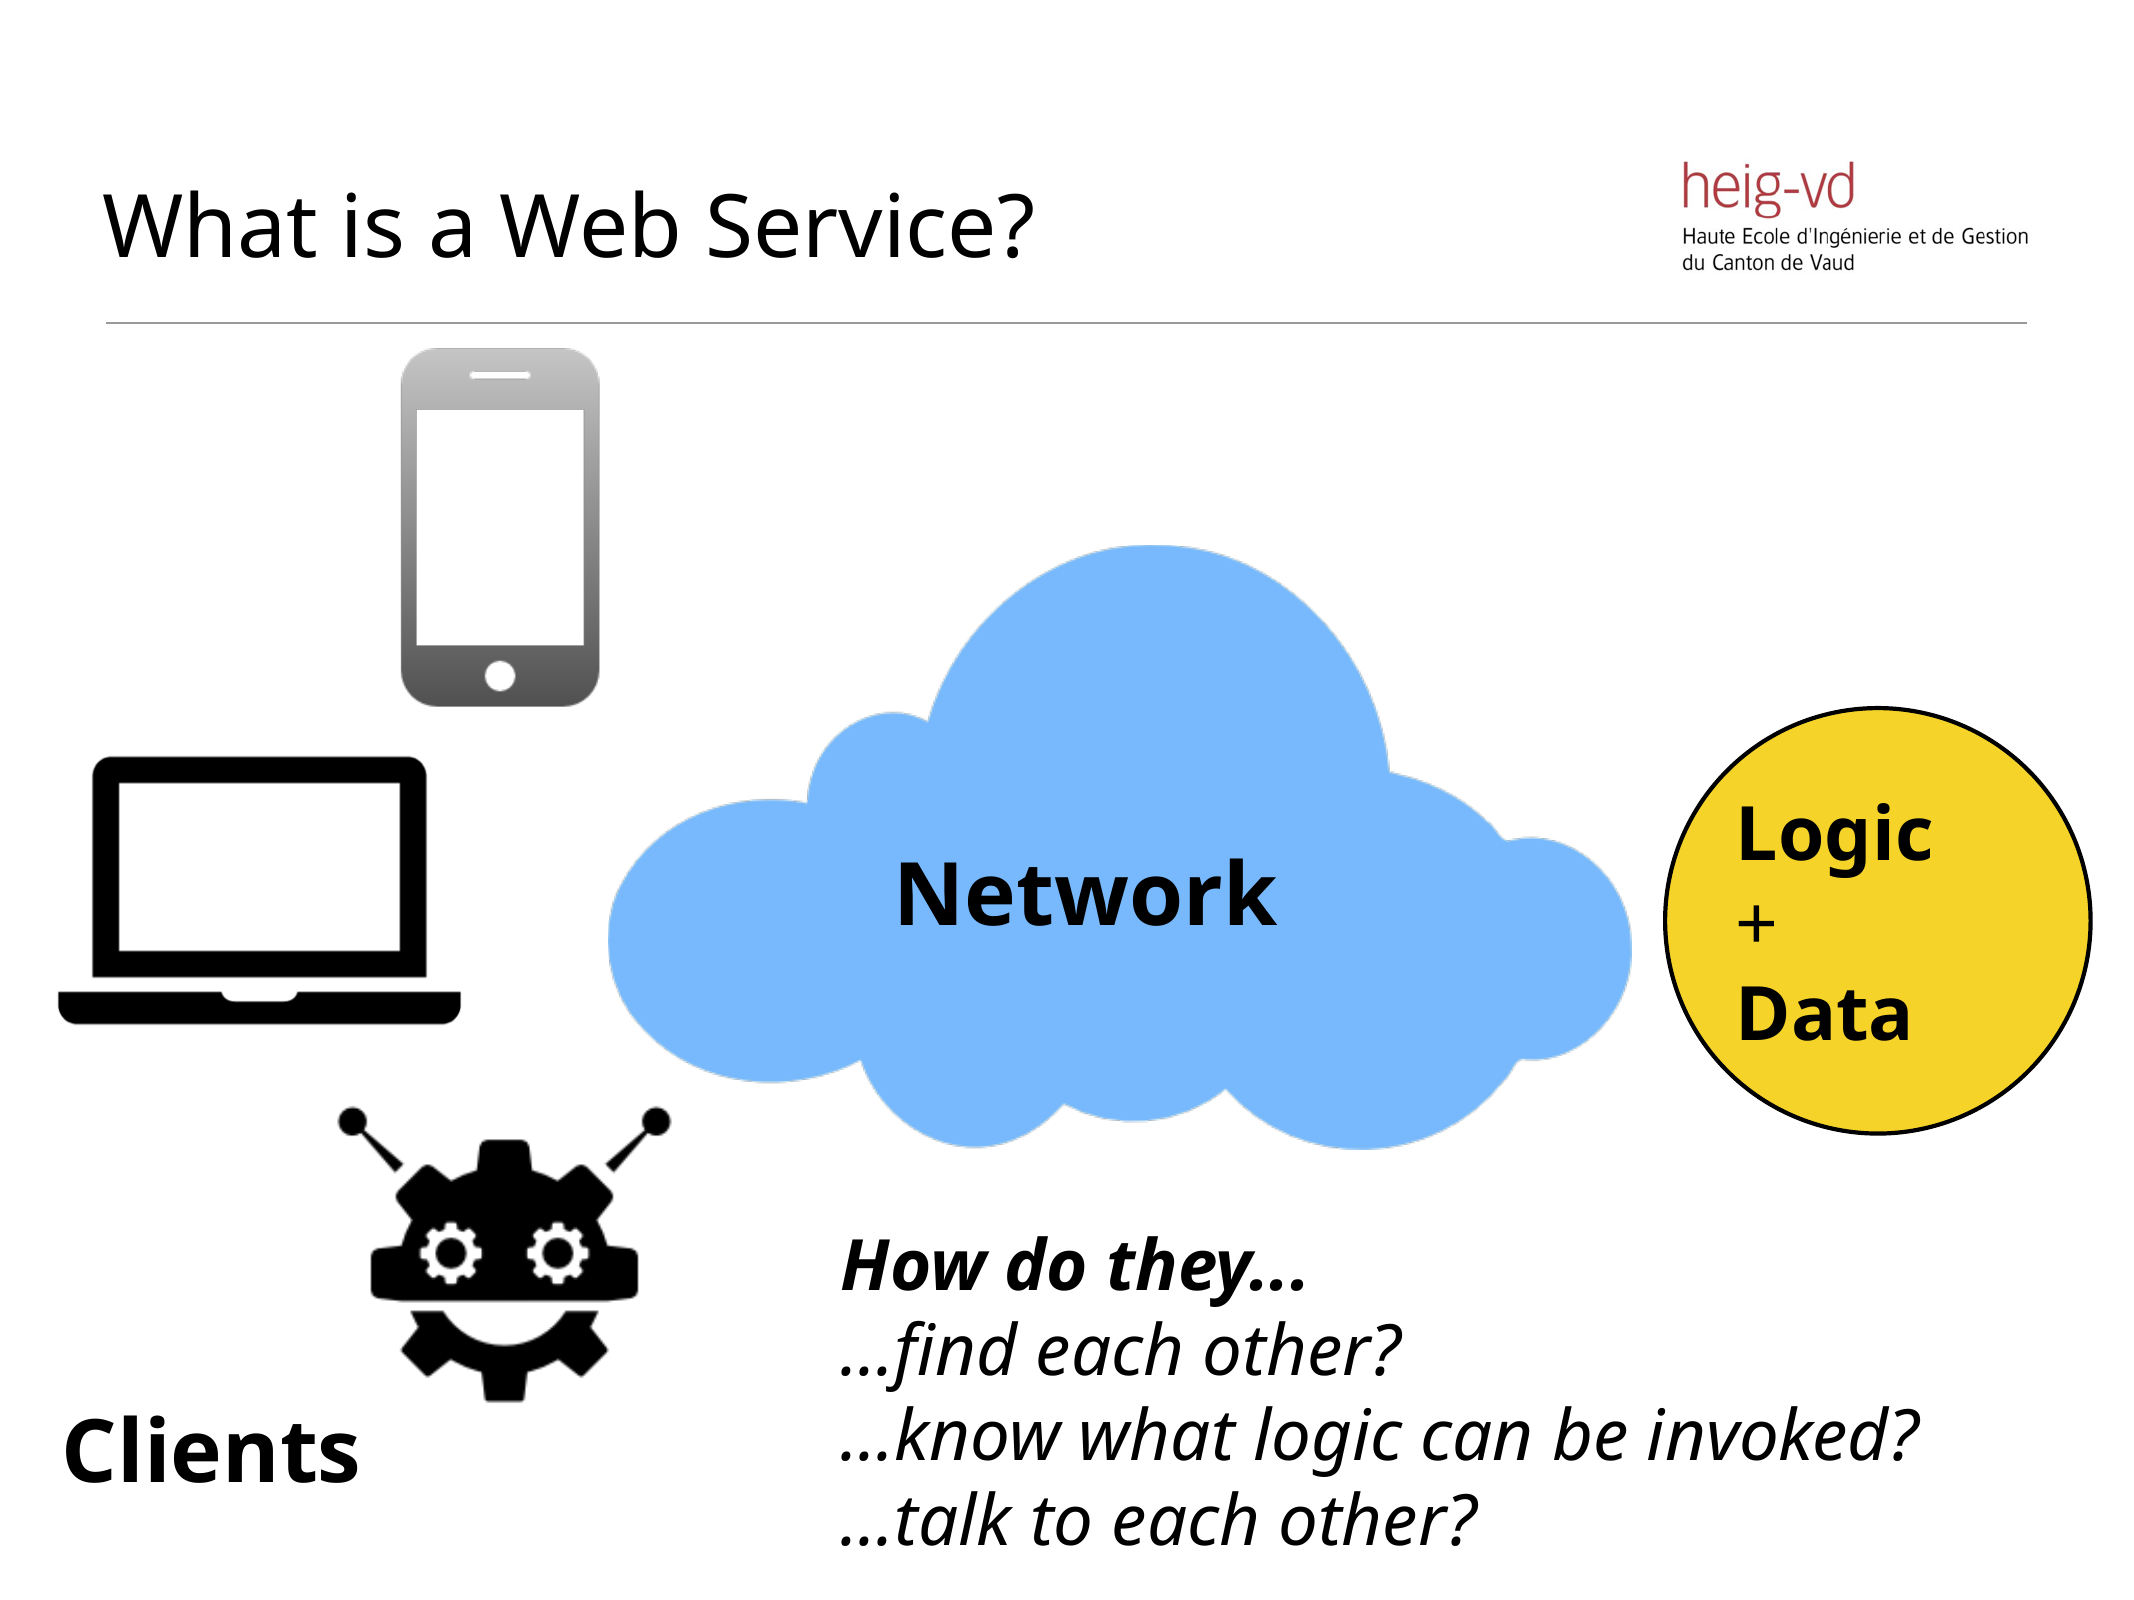

# What is a Web Service?
Logic
+
Data
Network
How do they...
...find each other?
...know what logic can be invoked?
...talk to each other?
Clients